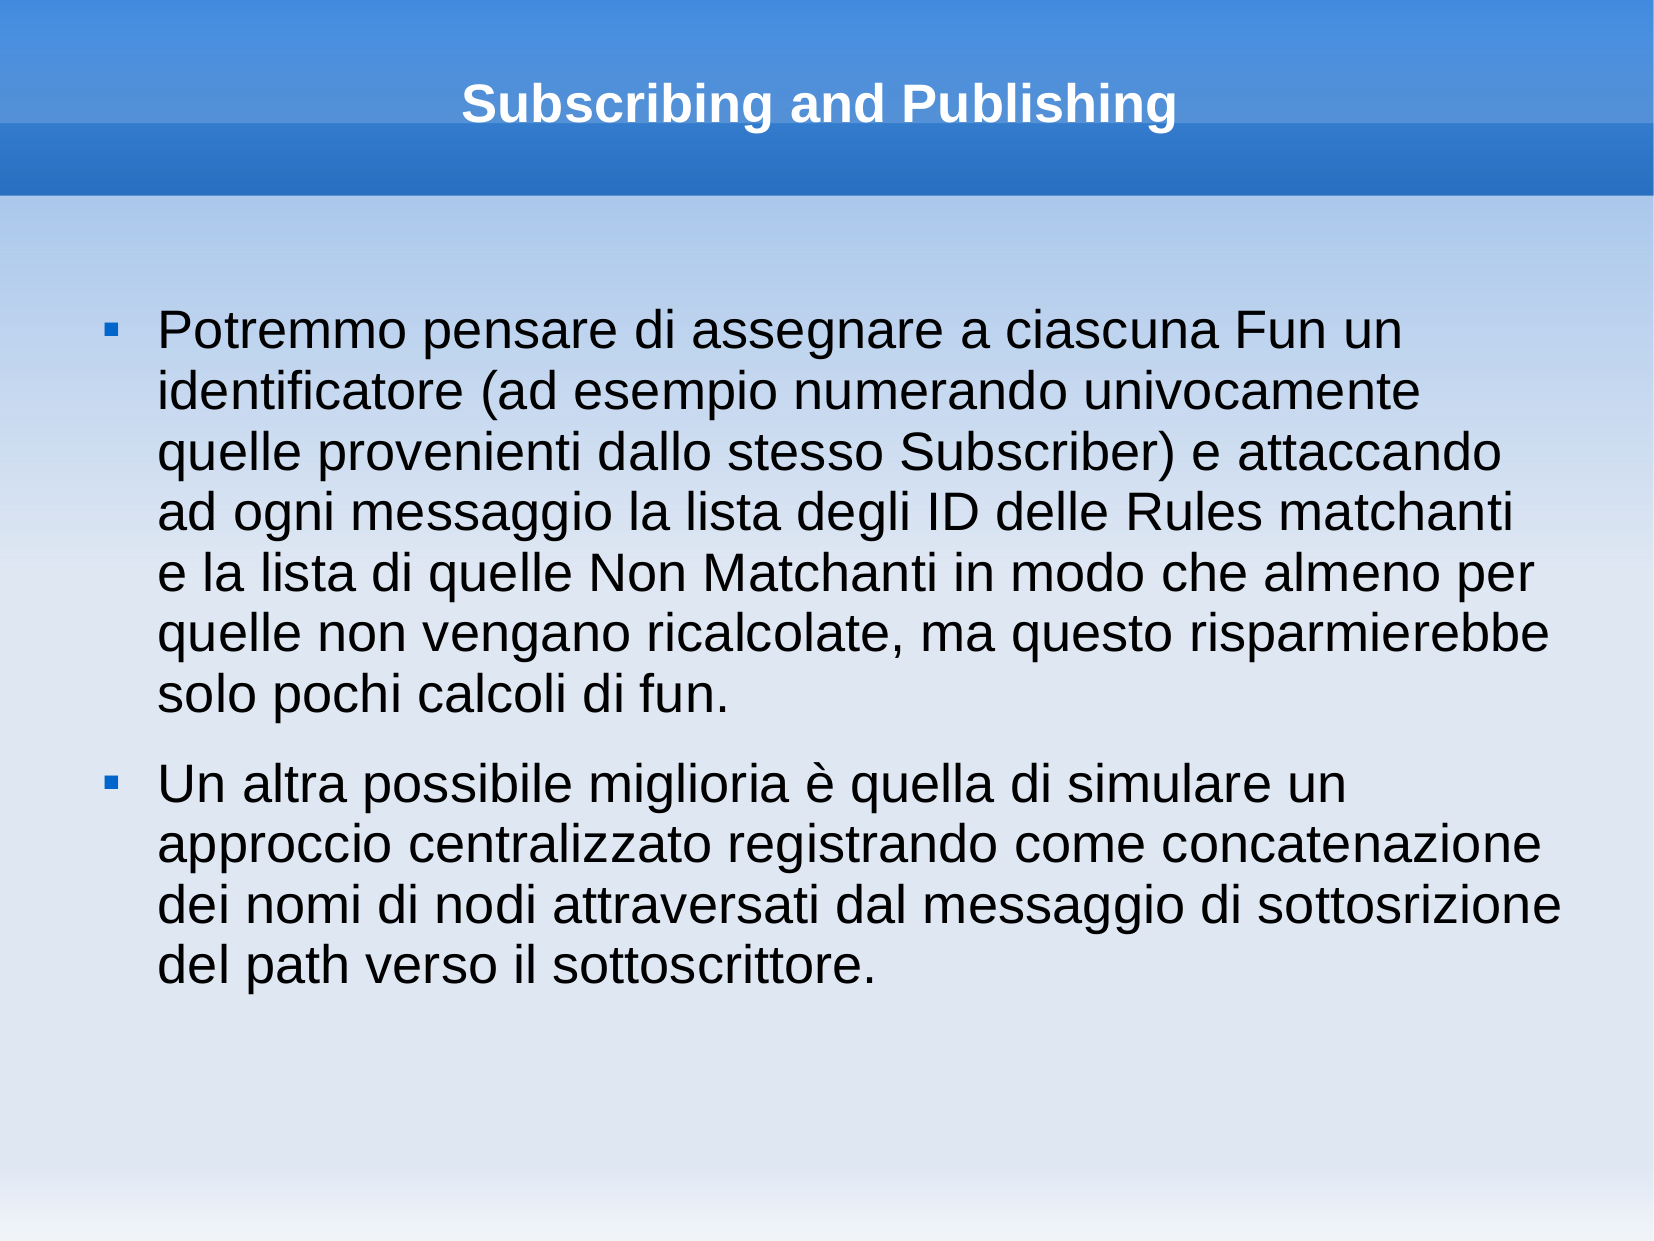

# Subscribing and Publishing
Potremmo pensare di assegnare a ciascuna Fun un identificatore (ad esempio numerando univocamente quelle provenienti dallo stesso Subscriber) e attaccando ad ogni messaggio la lista degli ID delle Rules matchanti e la lista di quelle Non Matchanti in modo che almeno per quelle non vengano ricalcolate, ma questo risparmierebbe solo pochi calcoli di fun.
Un altra possibile miglioria è quella di simulare un approccio centralizzato registrando come concatenazione dei nomi di nodi attraversati dal messaggio di sottosrizione del path verso il sottoscrittore.